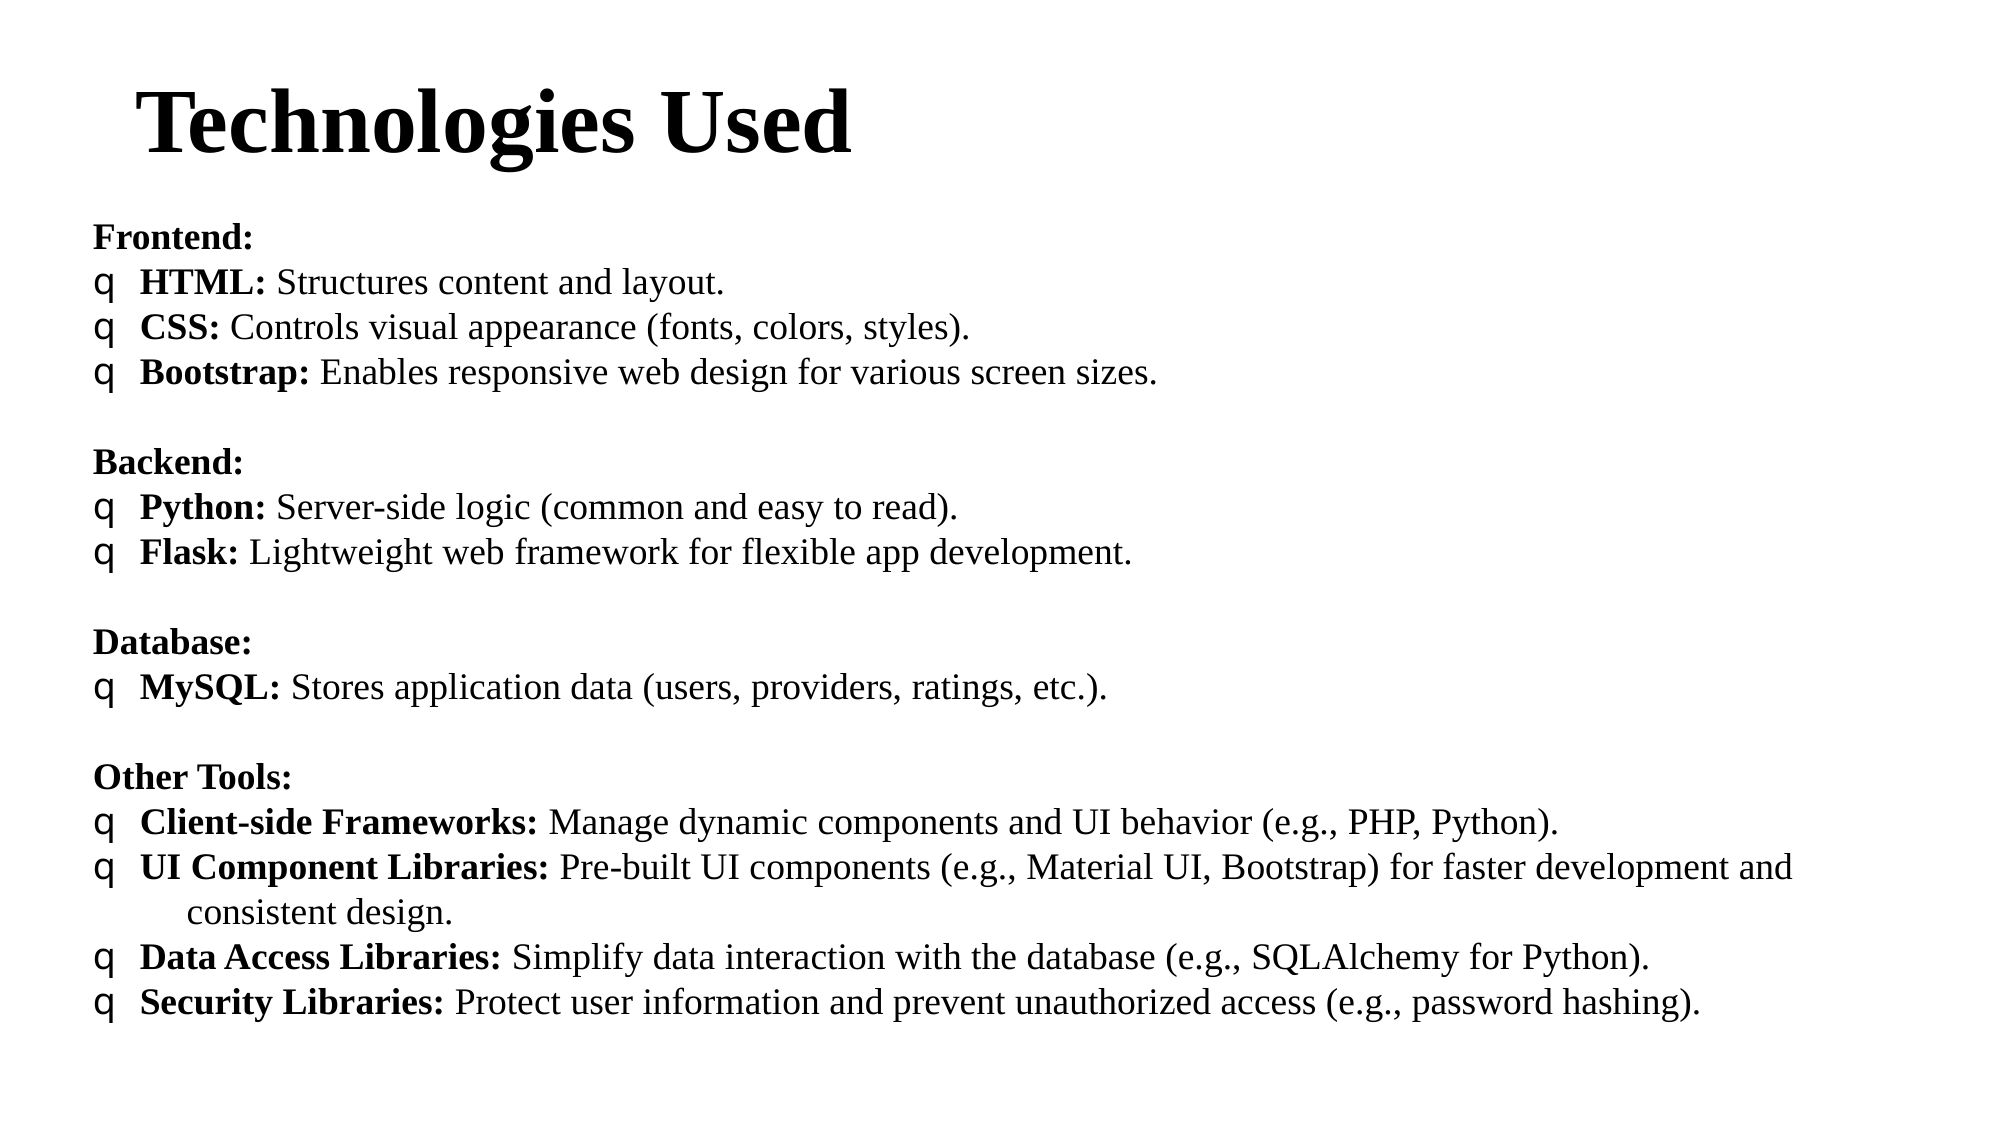

# Technologies Used
Frontend:
HTML: Structures content and layout.
CSS: Controls visual appearance (fonts, colors, styles).
Bootstrap: Enables responsive web design for various screen sizes.
Backend:
Python: Server-side logic (common and easy to read).
Flask: Lightweight web framework for flexible app development.
Database:
MySQL: Stores application data (users, providers, ratings, etc.).
Other Tools:
Client-side Frameworks: Manage dynamic components and UI behavior (e.g., PHP, Python).
UI Component Libraries: Pre-built UI components (e.g., Material UI, Bootstrap) for faster development and consistent design.
Data Access Libraries: Simplify data interaction with the database (e.g., SQLAlchemy for Python).
Security Libraries: Protect user information and prevent unauthorized access (e.g., password hashing).